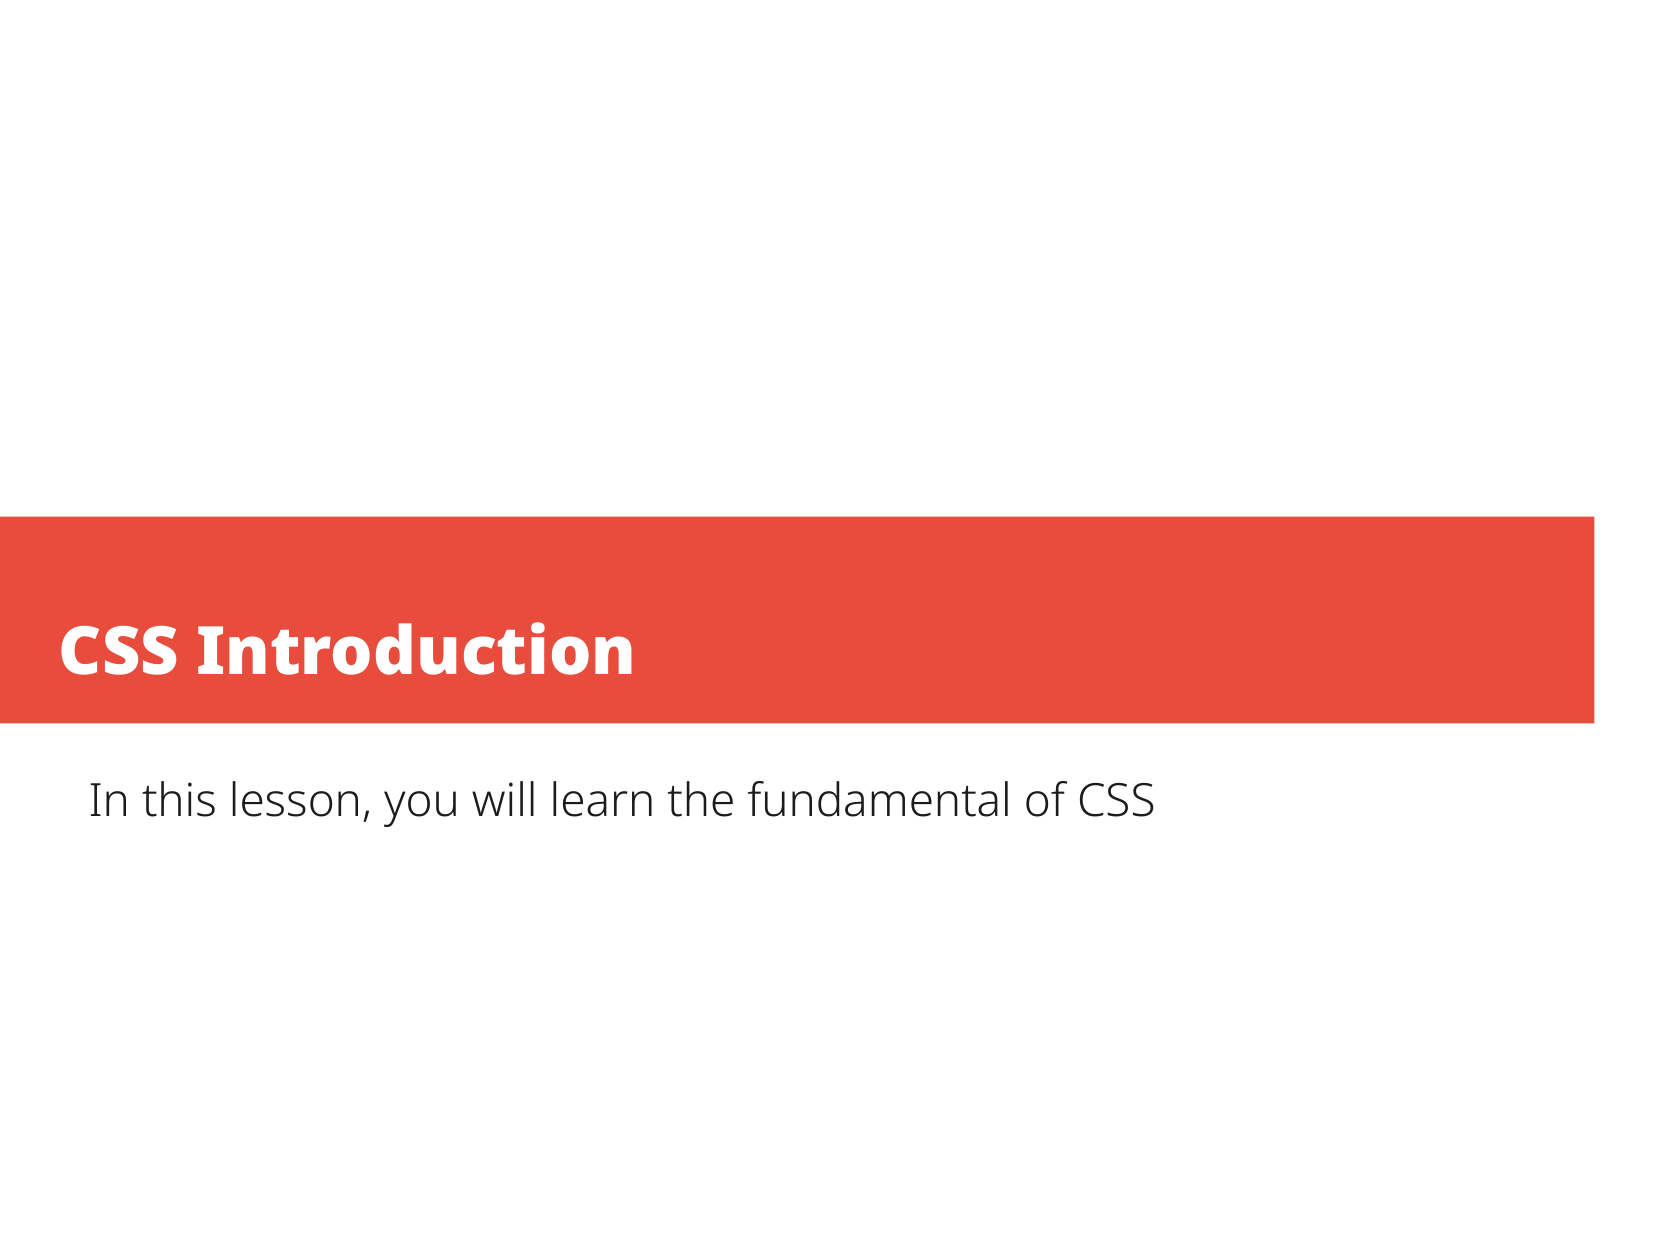

# CSS Introduction
In this lesson, you will learn the fundamental of CSS